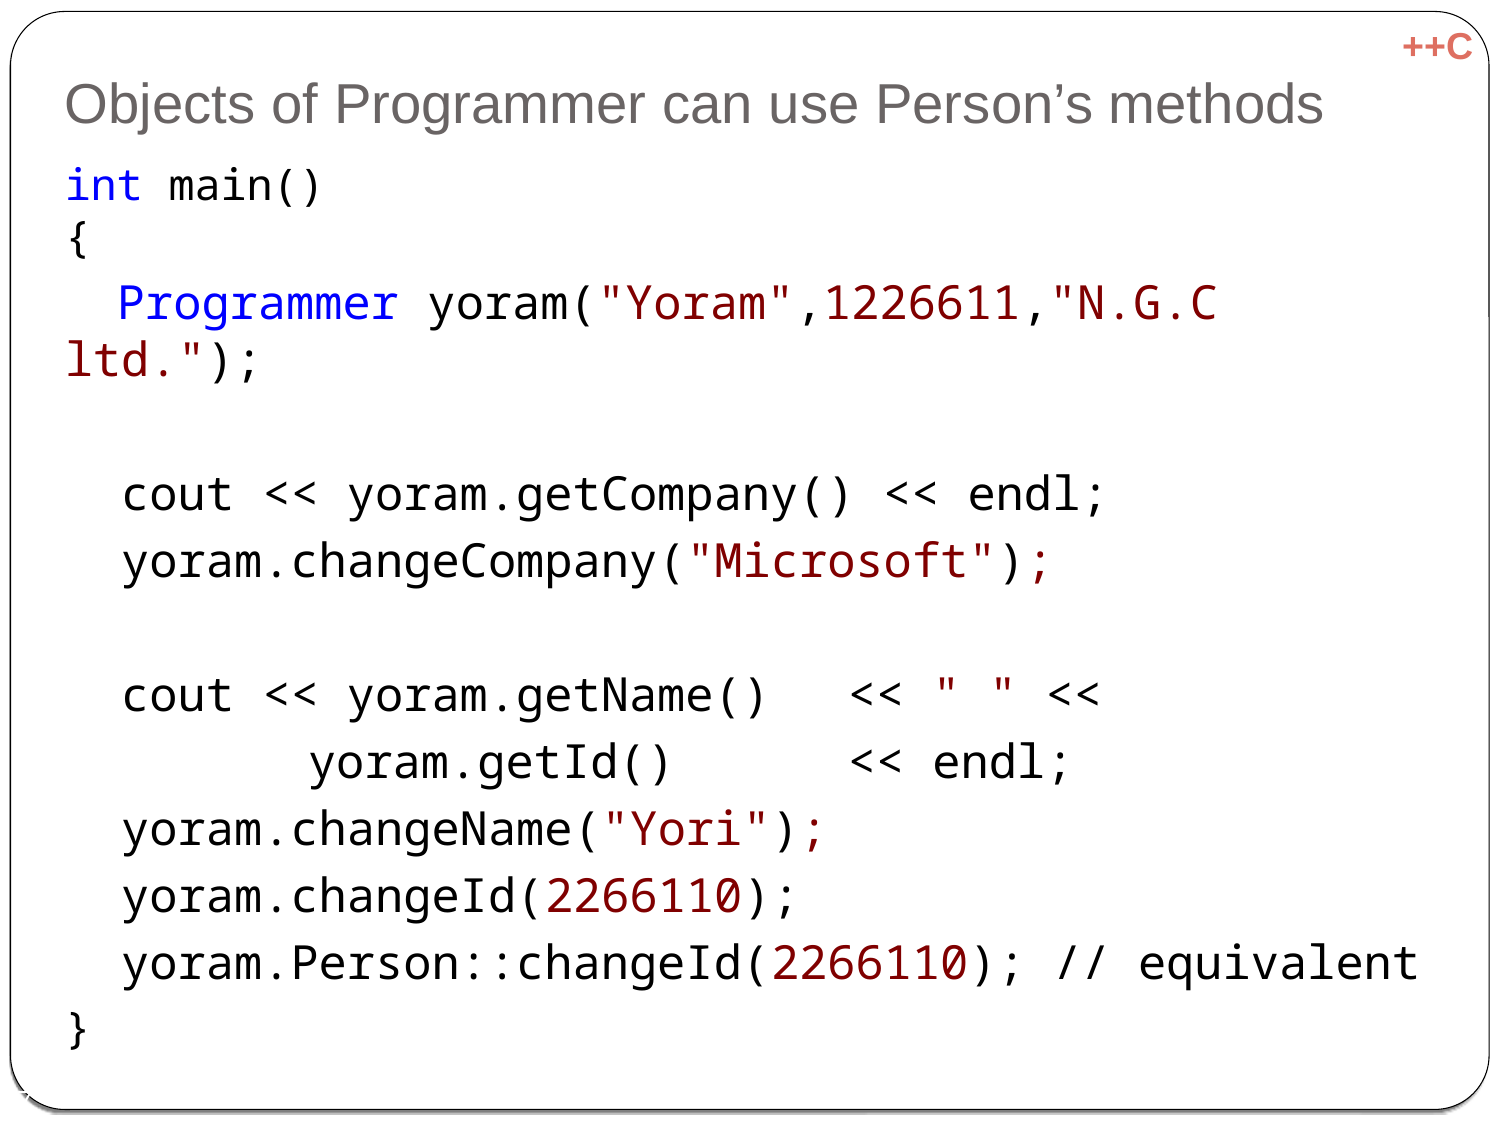

# Objects of Programmer can use Person’s methods
int main()
{
 Programmer yoram("Yoram",1226611,"N.G.C ltd.");
 cout << yoram.getCompany() << endl;
 yoram.changeCompany("Microsoft");
 cout << yoram.getName() 	<< " " <<
 	 yoram.getId() 	<< endl;
 yoram.changeName("Yori");
 yoram.changeId(2266110);
 yoram.Person::changeId(2266110); // equivalent
}